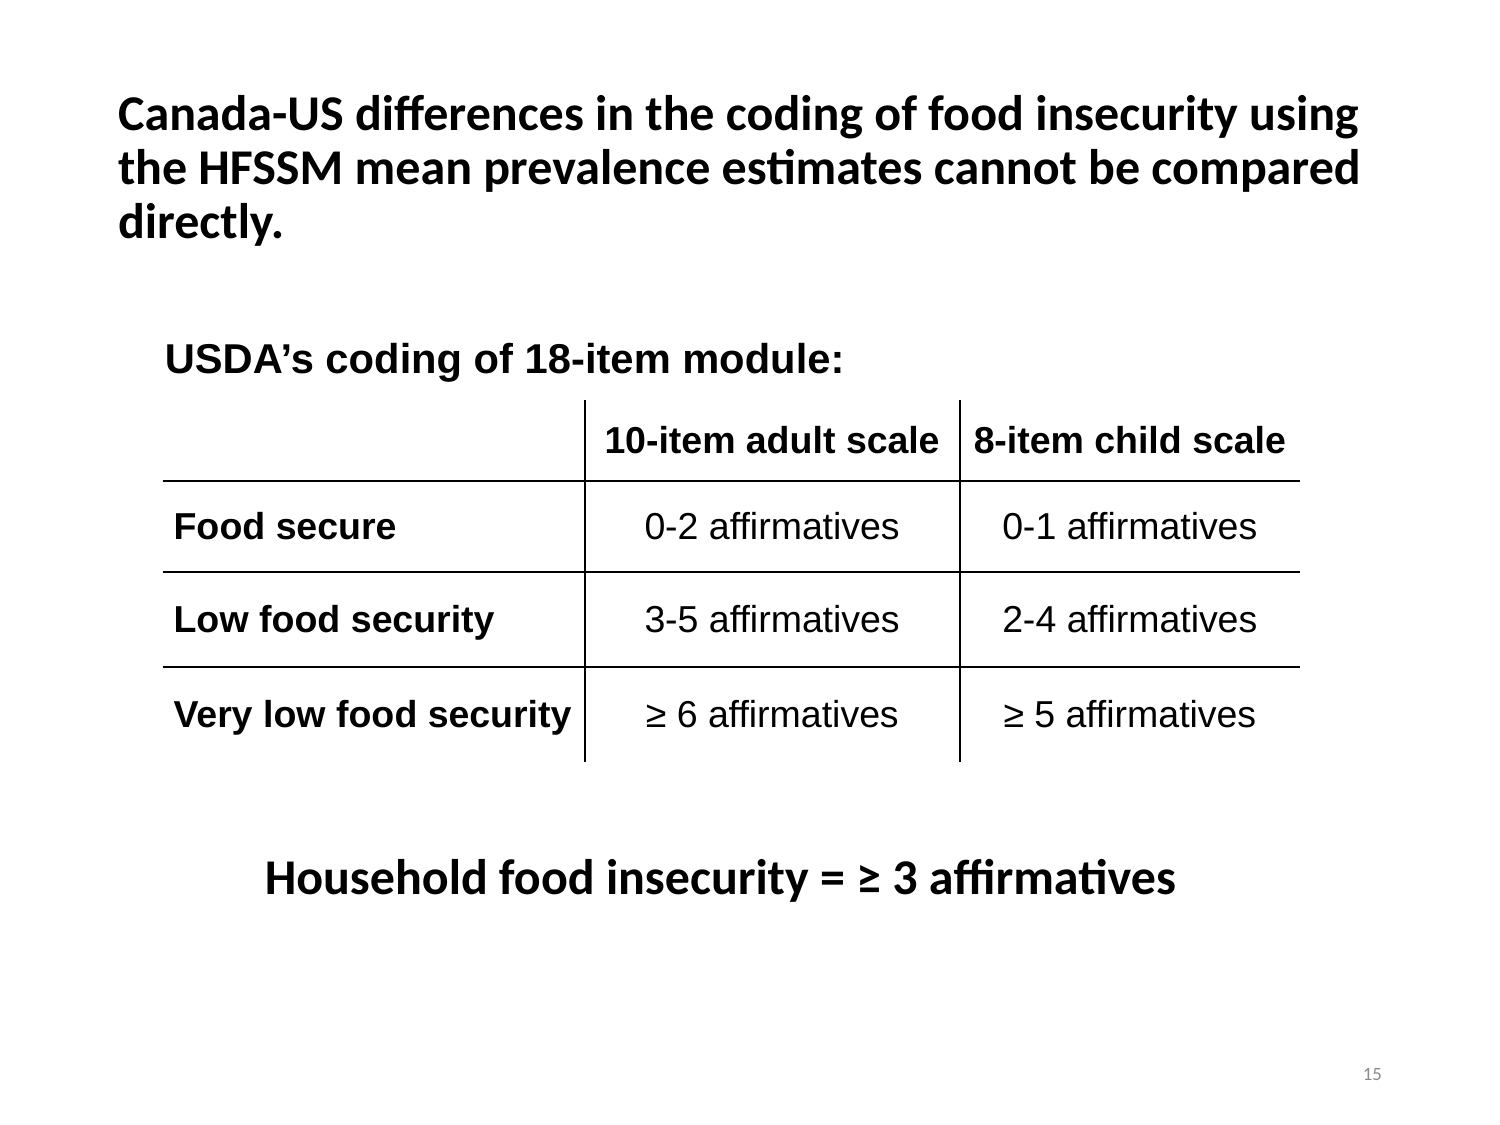

# Canada-US differences in the coding of food insecurity using the HFSSM mean prevalence estimates cannot be compared directly.
USDA’s coding of 18-item module:
| | 10-item adult scale | 8-item child scale |
| --- | --- | --- |
| Food secure | 0-2 affirmatives | 0-1 affirmatives |
| Low food security | 3-5 affirmatives | 2-4 affirmatives |
| Very low food security | ≥ 6 affirmatives | ≥ 5 affirmatives |
Household food insecurity = ≥ 3 affirmatives